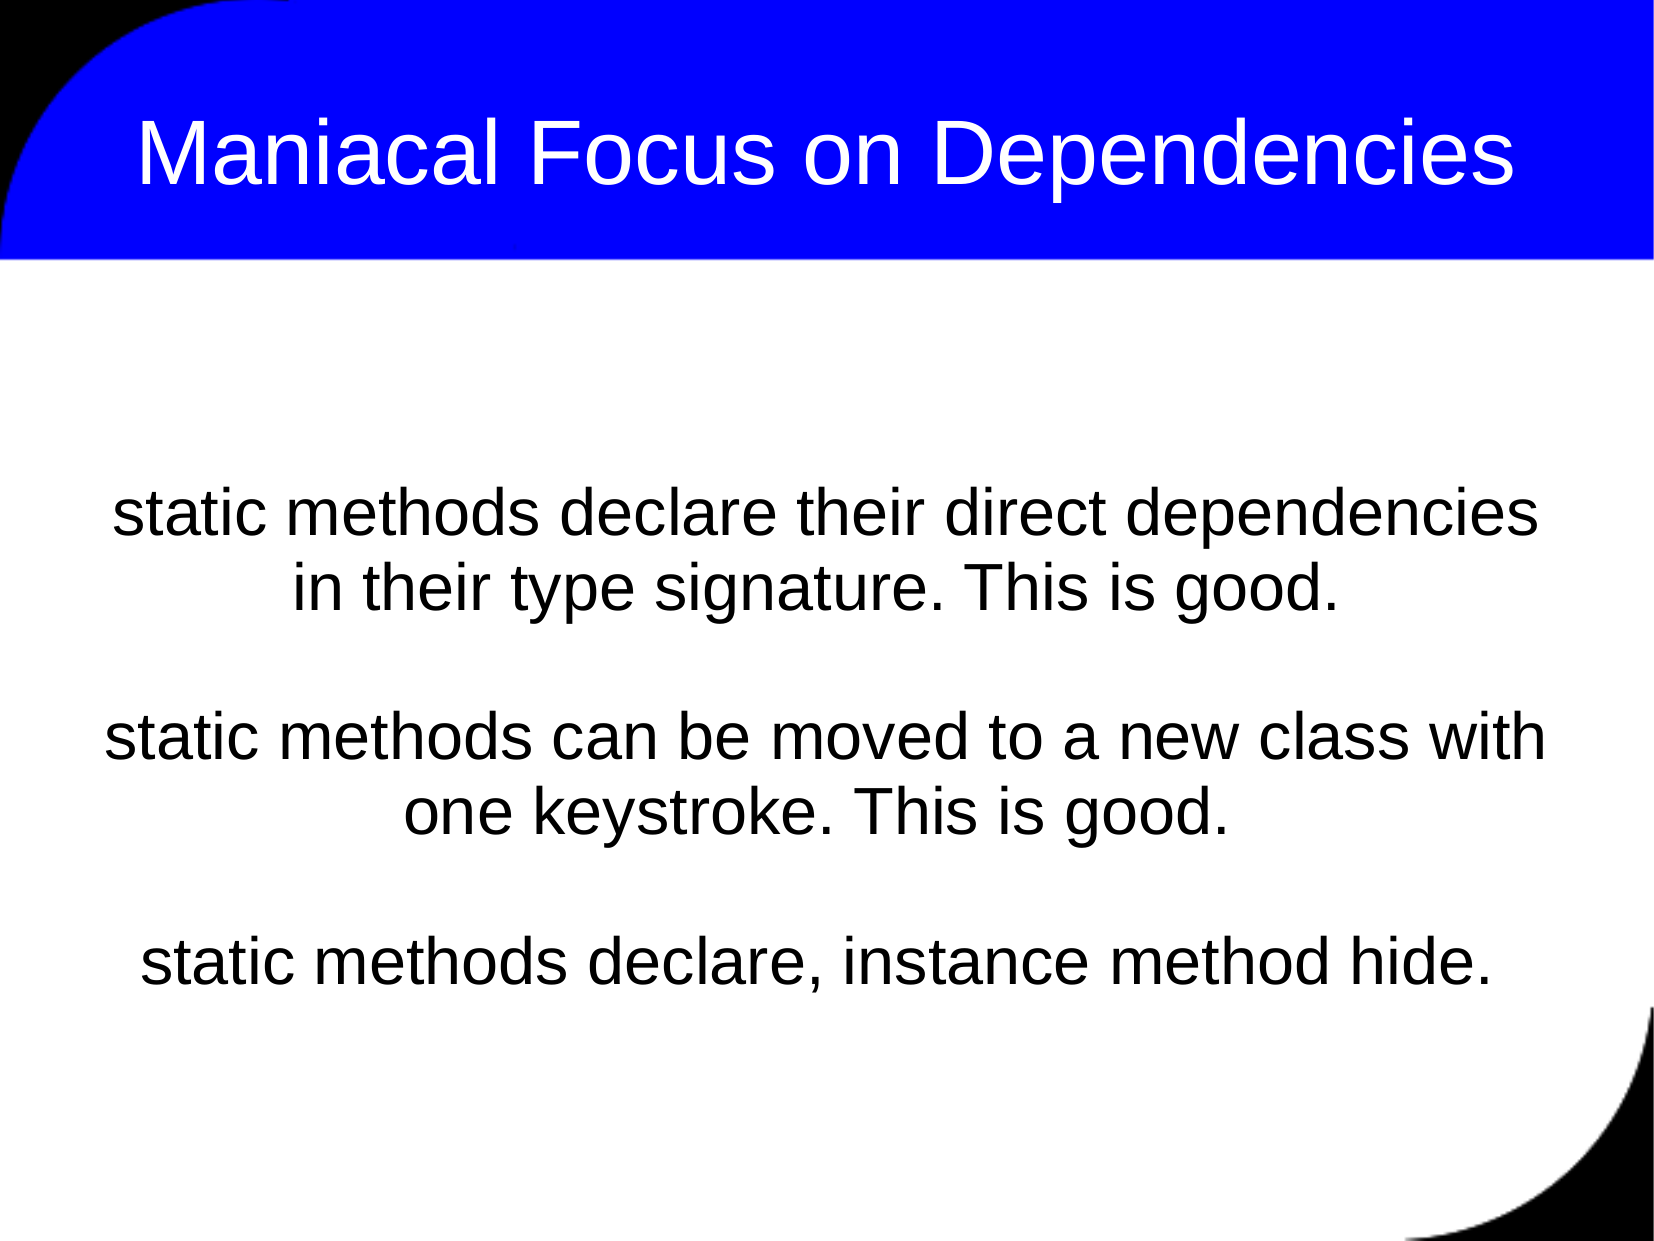

# Maniacal Focus on Dependencies
static methods declare their direct dependencies in their type signature. This is good.
static methods can be moved to a new class with one keystroke. This is good.
static methods declare, instance method hide.